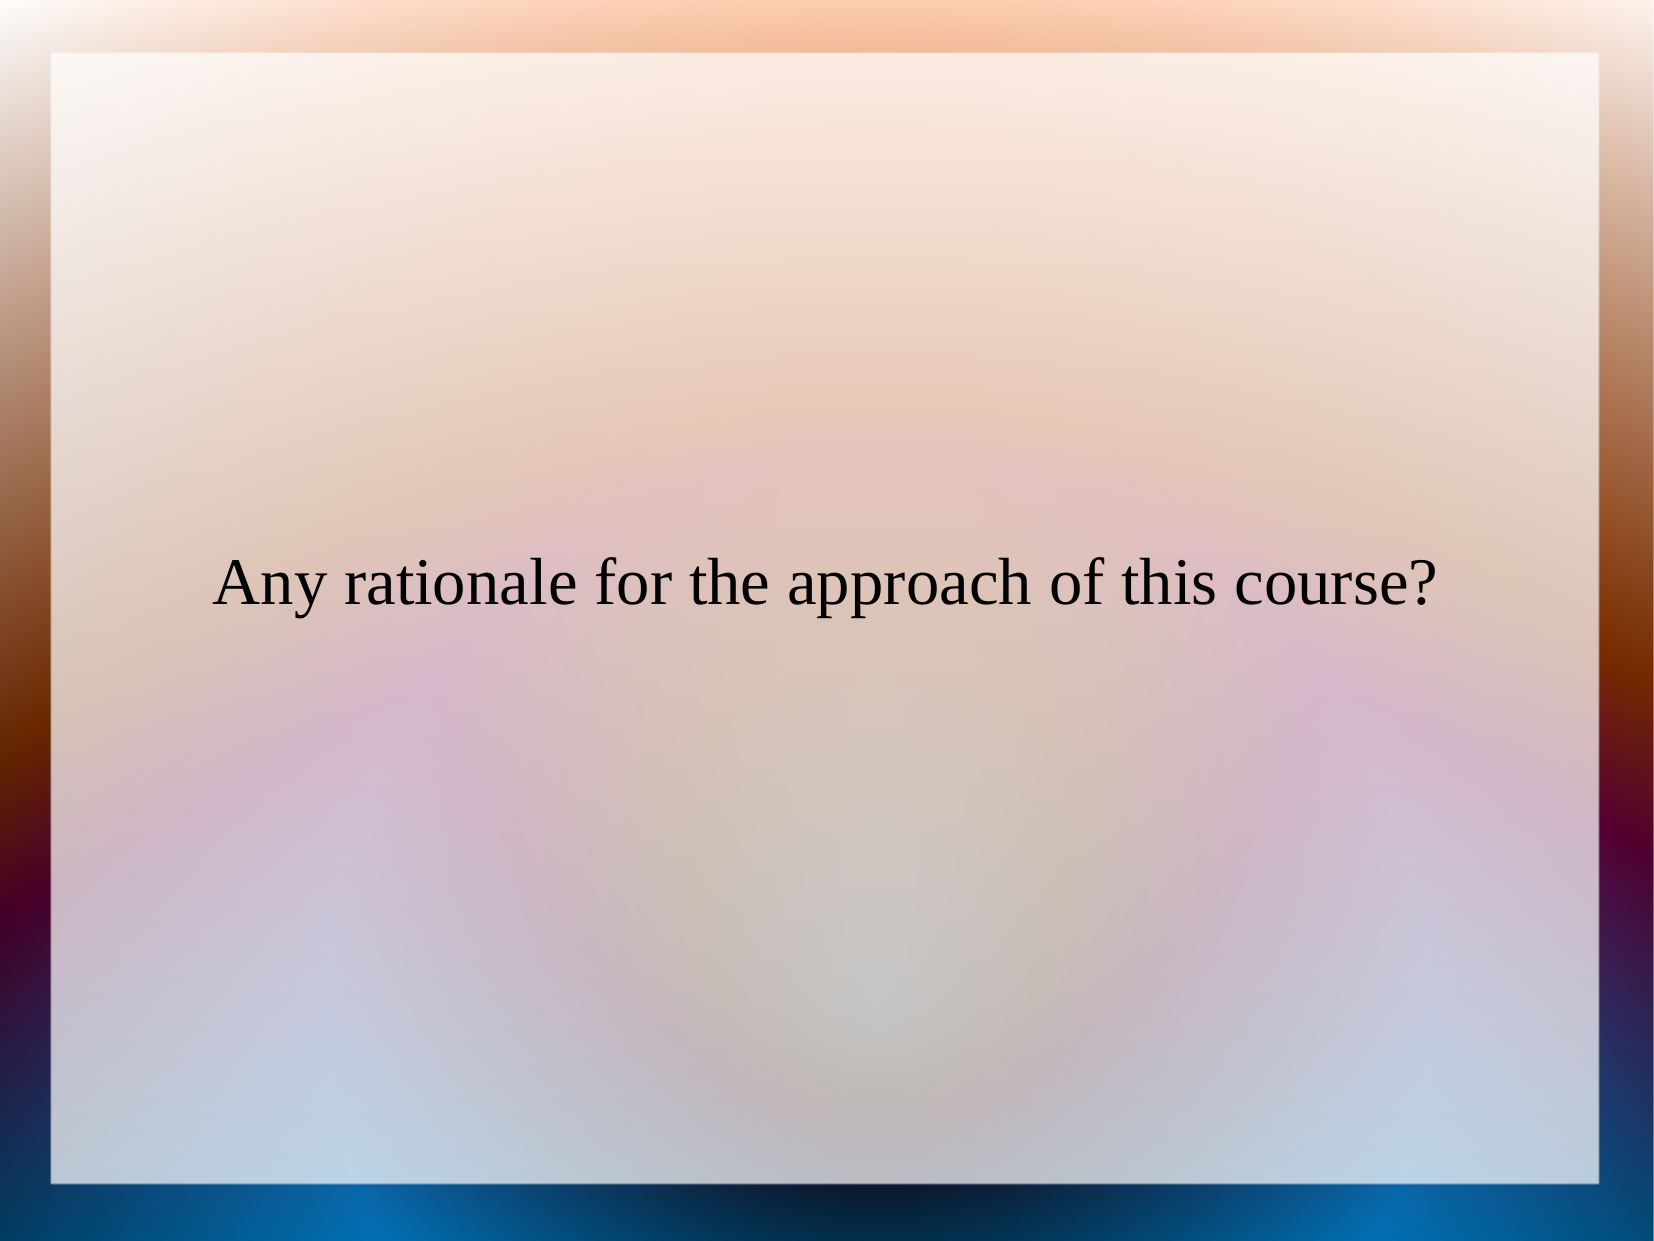

# Any rationale for the approach of this course?